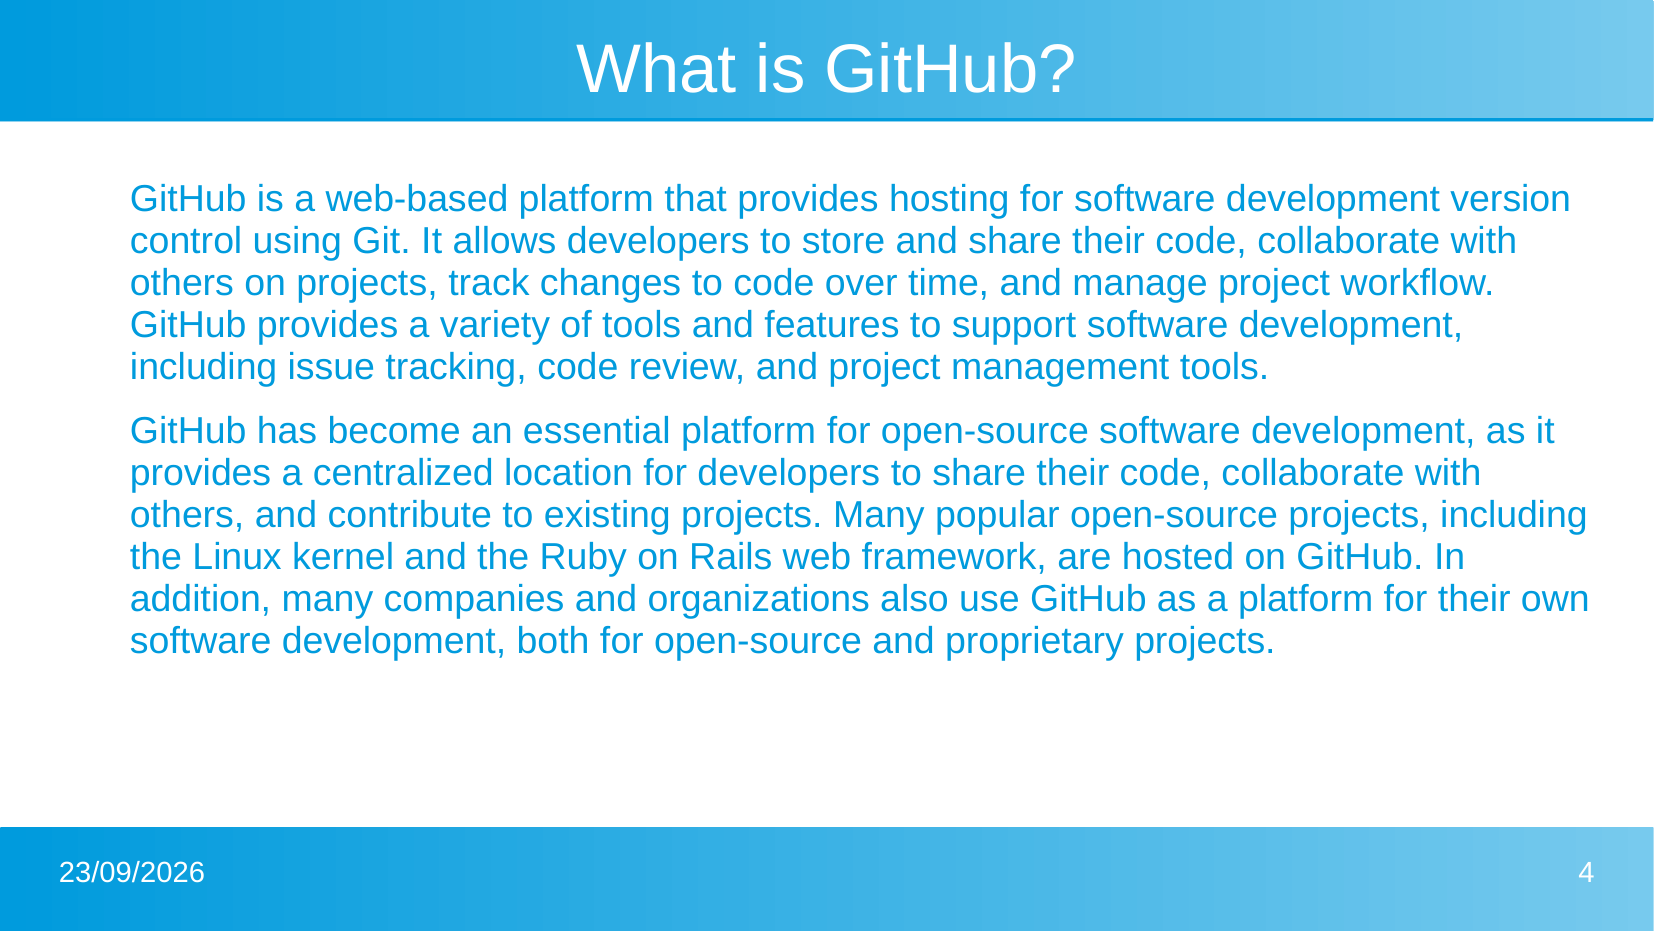

# What is GitHub?
GitHub is a web-based platform that provides hosting for software development version control using Git. It allows developers to store and share their code, collaborate with others on projects, track changes to code over time, and manage project workflow. GitHub provides a variety of tools and features to support software development, including issue tracking, code review, and project management tools.
GitHub has become an essential platform for open-source software development, as it provides a centralized location for developers to share their code, collaborate with others, and contribute to existing projects. Many popular open-source projects, including the Linux kernel and the Ruby on Rails web framework, are hosted on GitHub. In addition, many companies and organizations also use GitHub as a platform for their own software development, both for open-source and proprietary projects.
4